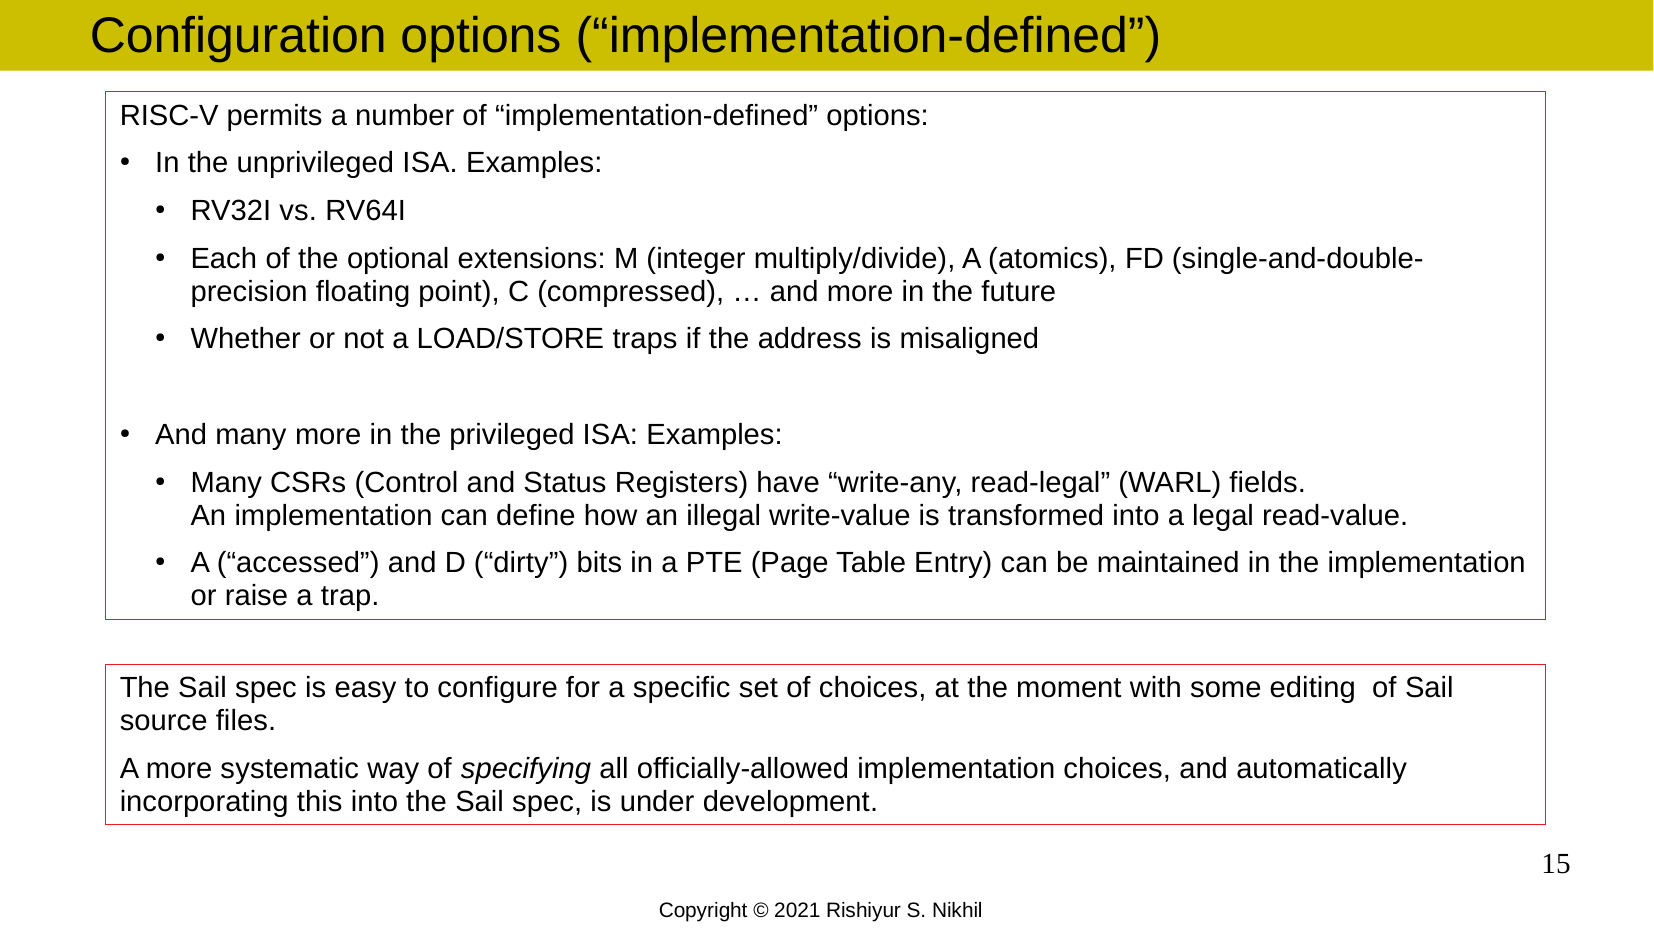

Configuration options (“implementation-defined”)
RISC-V permits a number of “implementation-defined” options:
In the unprivileged ISA. Examples:
RV32I vs. RV64I
Each of the optional extensions: M (integer multiply/divide), A (atomics), FD (single-and-double-precision floating point), C (compressed), … and more in the future
Whether or not a LOAD/STORE traps if the address is misaligned
And many more in the privileged ISA: Examples:
Many CSRs (Control and Status Registers) have “write-any, read-legal” (WARL) fields.
An implementation can define how an illegal write-value is transformed into a legal read-value.
A (“accessed”) and D (“dirty”) bits in a PTE (Page Table Entry) can be maintained in the implementation or raise a trap.
The Sail spec is easy to configure for a specific set of choices, at the moment with some editing of Sail source files.
A more systematic way of specifying all officially-allowed implementation choices, and automatically incorporating this into the Sail spec, is under development.
15